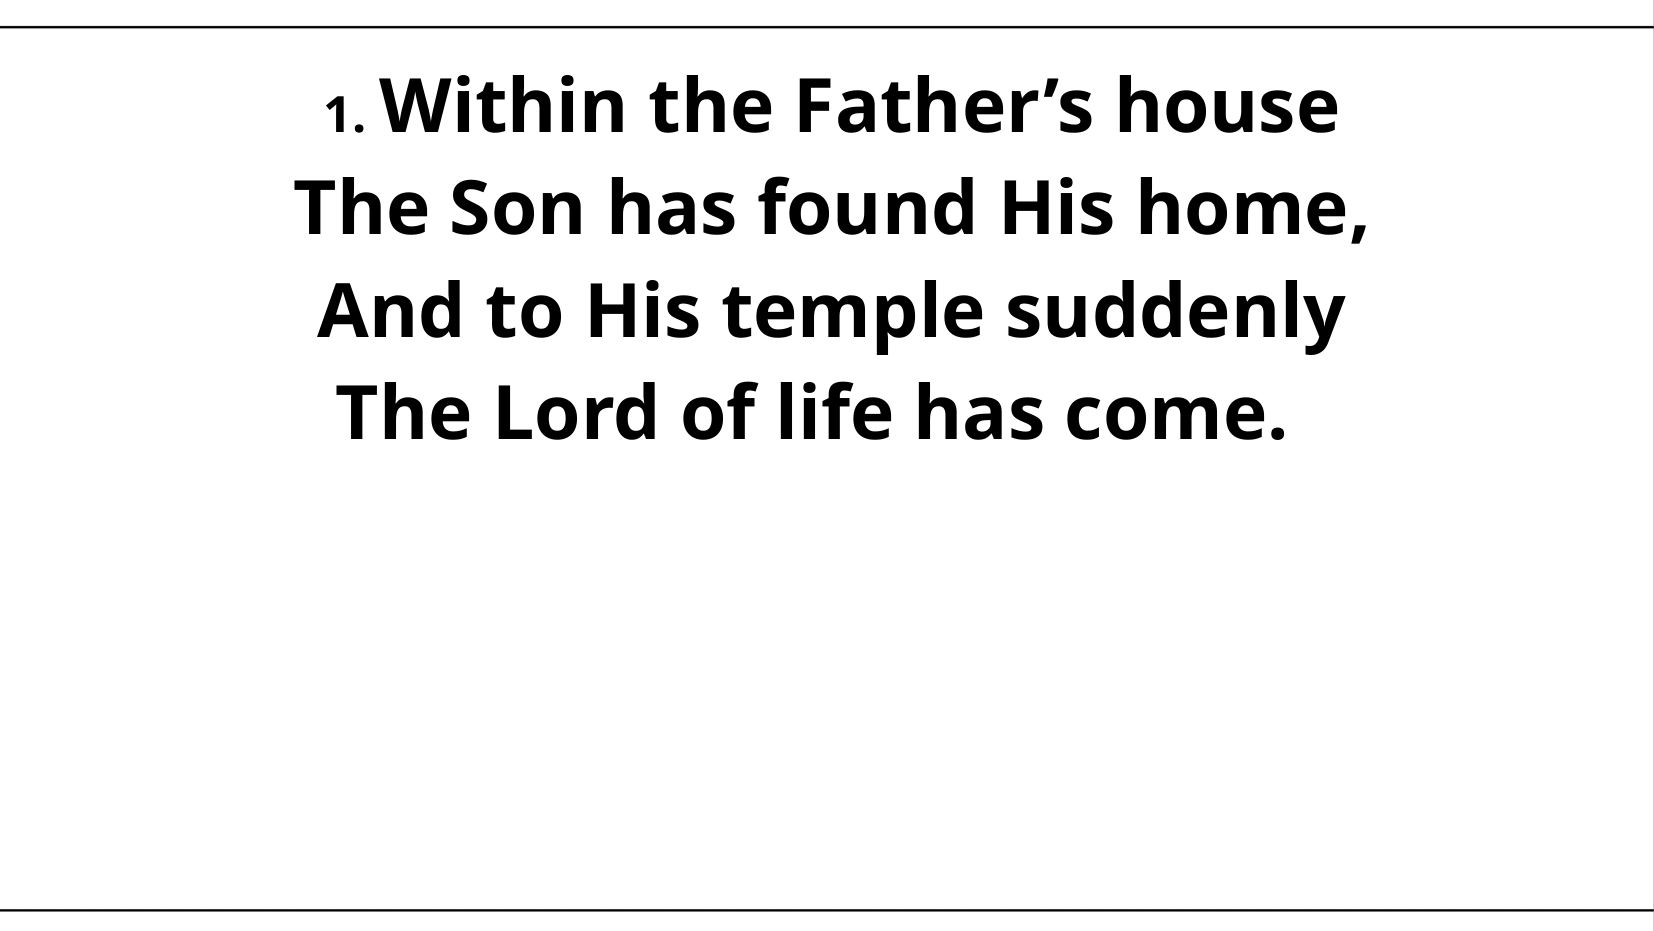

1. Within the Father’s house
The Son has found His home,
And to His temple suddenly
The Lord of life has come.